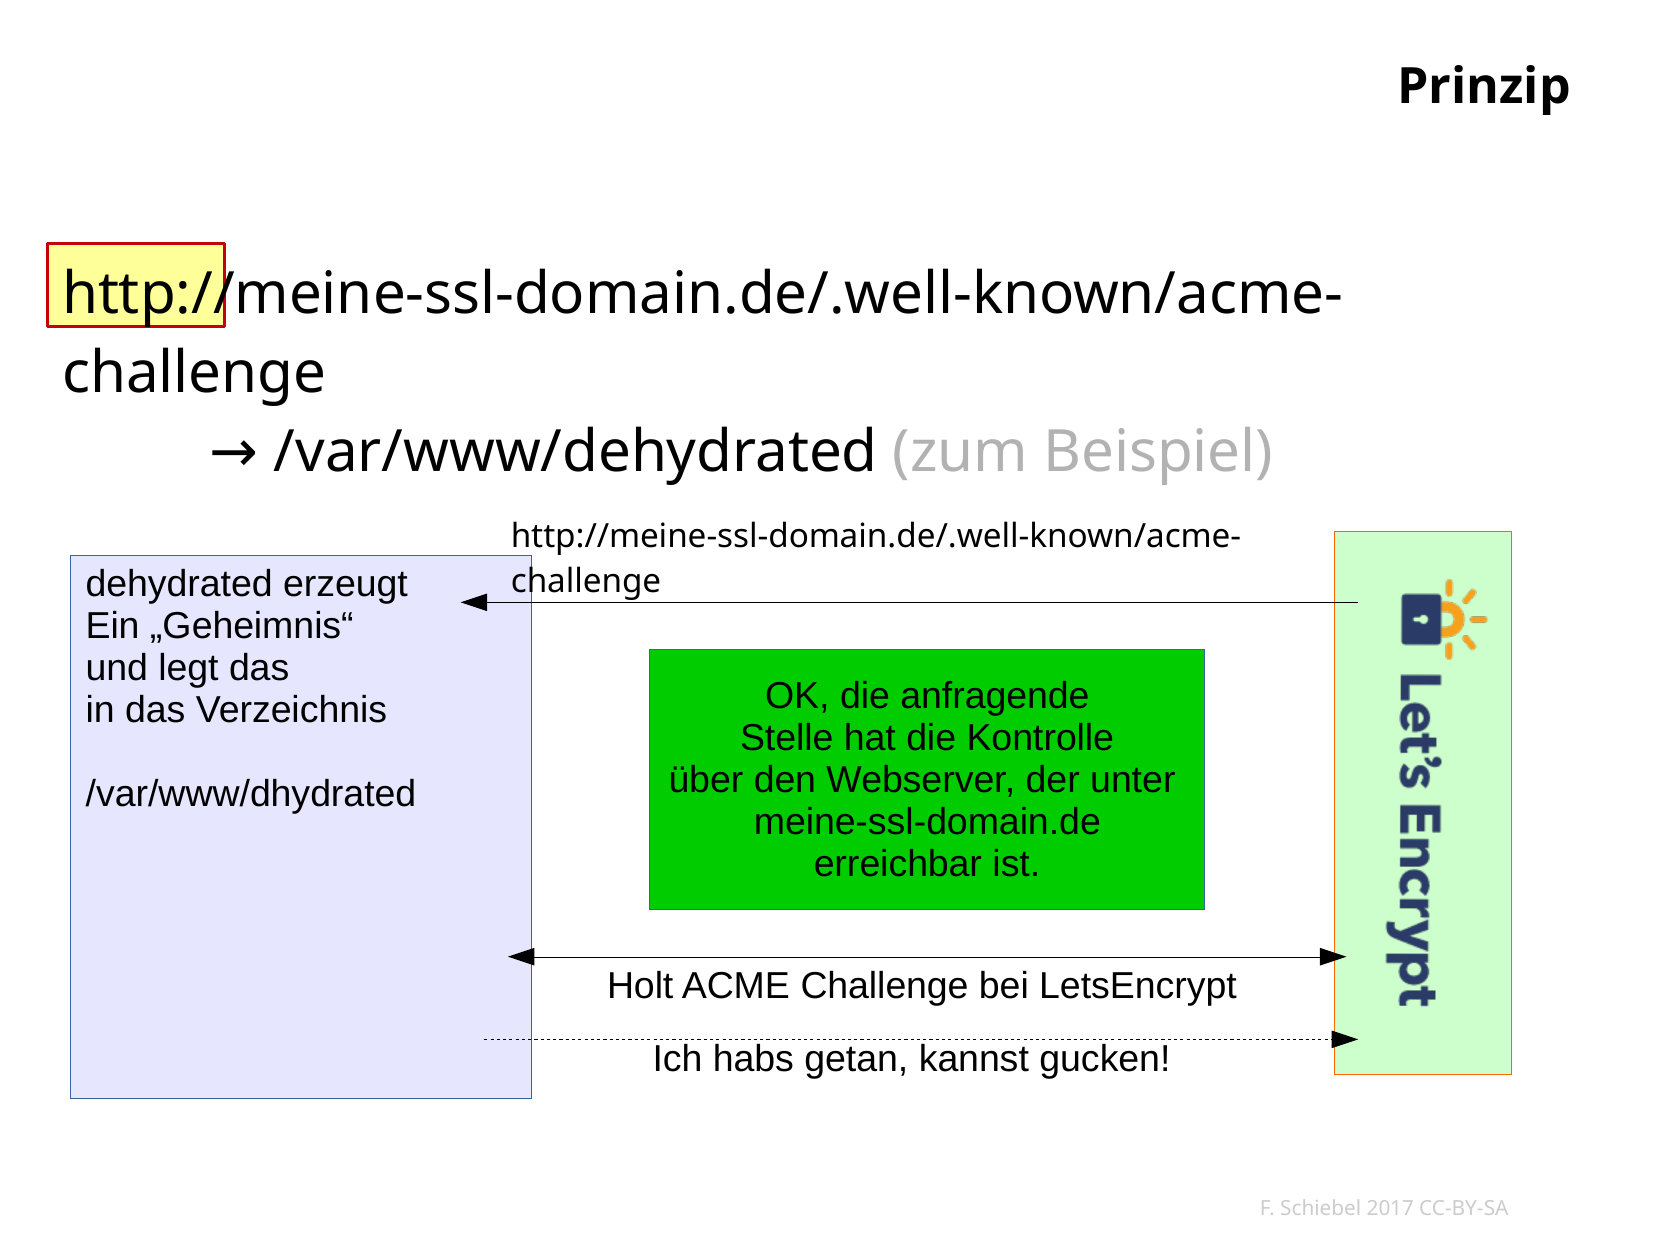

# Prinzip
http://meine-ssl-domain.de/.well-known/acme-challenge
		→ /var/www/dehydrated (zum Beispiel)
http://meine-ssl-domain.de/.well-known/acme-challenge
dehydrated erzeugt
Ein „Geheimnis“
und legt das
in das Verzeichnis
/var/www/dhydrated
OK, die anfragende
Stelle hat die Kontrolle
über den Webserver, der unter
meine-ssl-domain.de
erreichbar ist.
Holt ACME Challenge bei LetsEncrypt
Ich habs getan, kannst gucken!